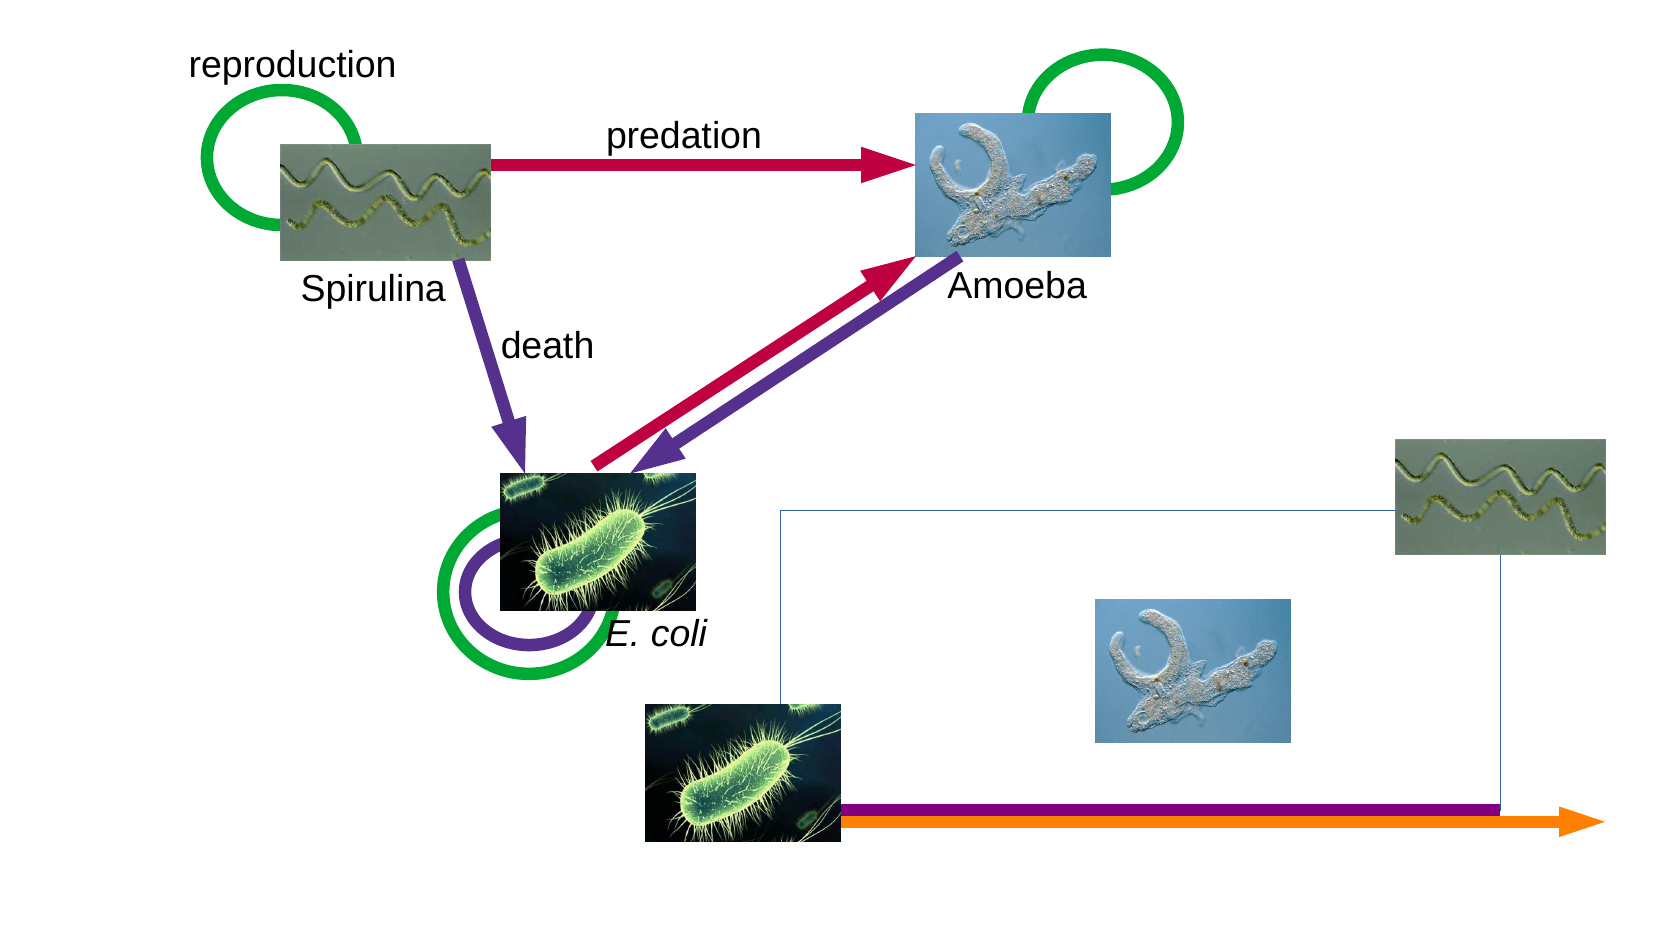

reproduction
predation
Amoeba
Spirulina
death
E. coli